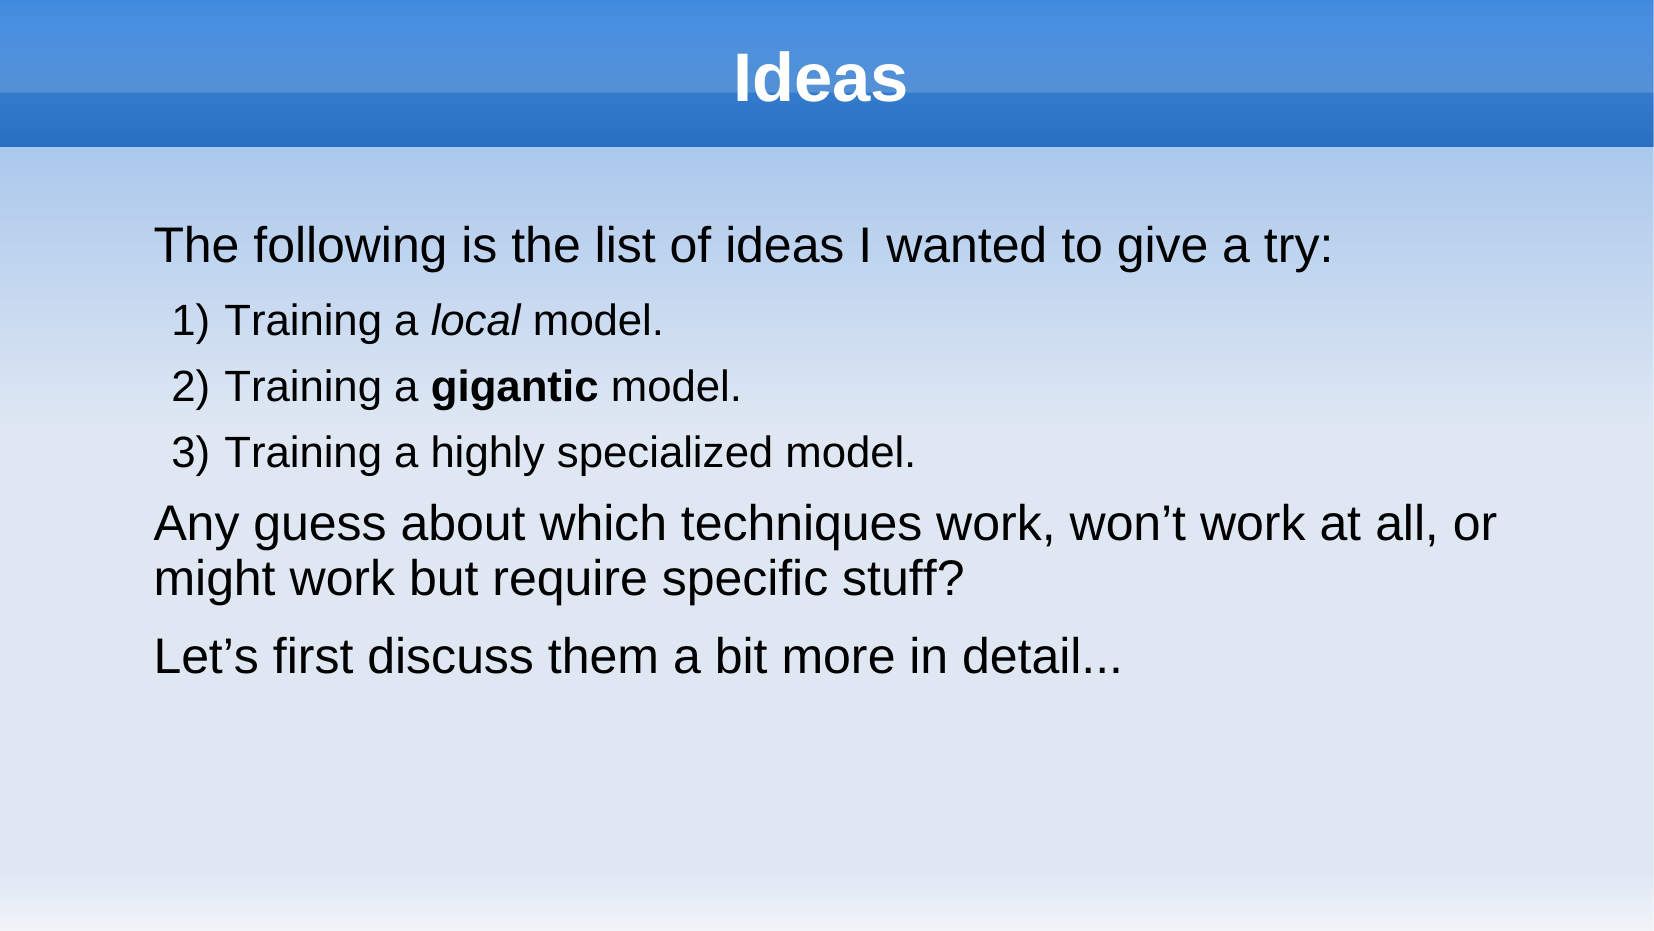

# Ideas
The following is the list of ideas I wanted to give a try:
Training a local model.
Training a gigantic model.
Training a highly specialized model.
Any guess about which techniques work, won’t work at all, or might work but require specific stuff?
Let’s first discuss them a bit more in detail...